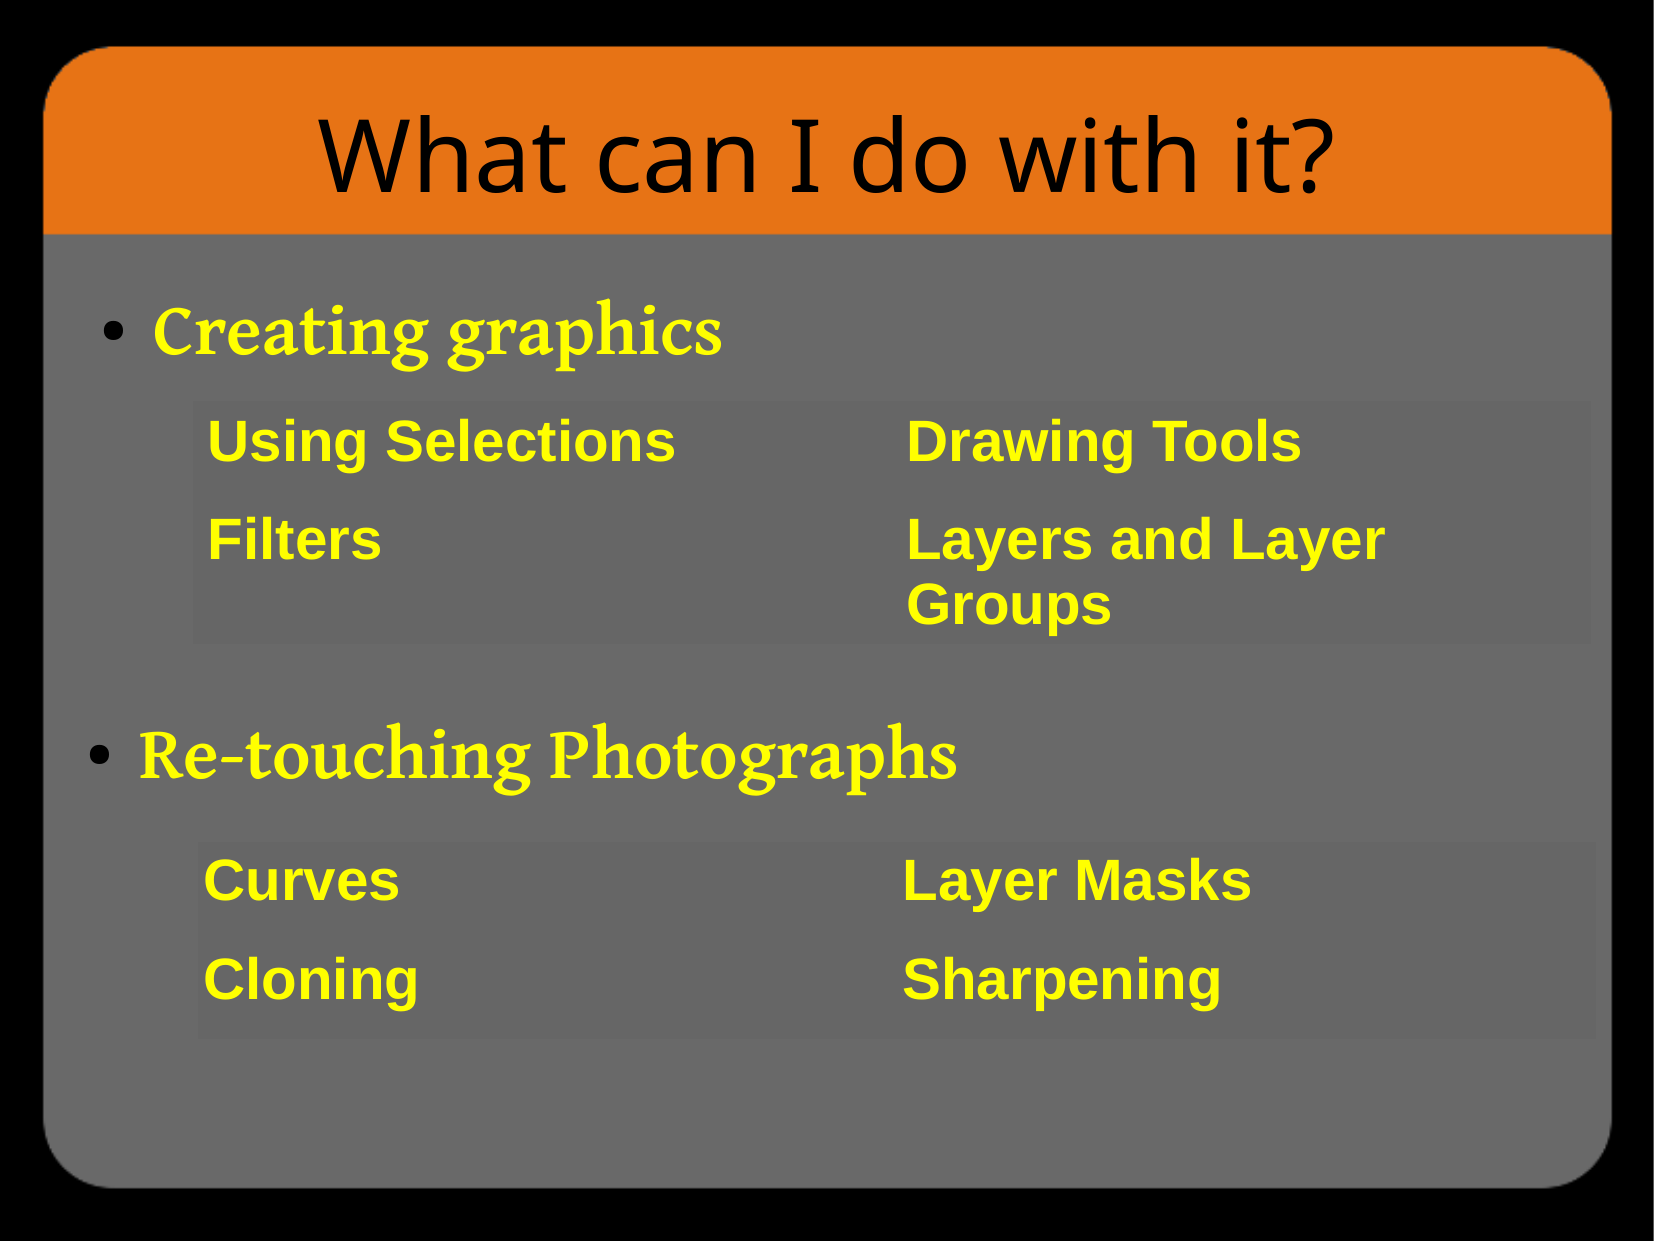

# What can I do with it?
Creating graphics
| Using Selections | Drawing Tools |
| --- | --- |
| Filters | Layers and Layer Groups |
Re-touching Photographs
| Curves | Layer Masks |
| --- | --- |
| Cloning | Sharpening |